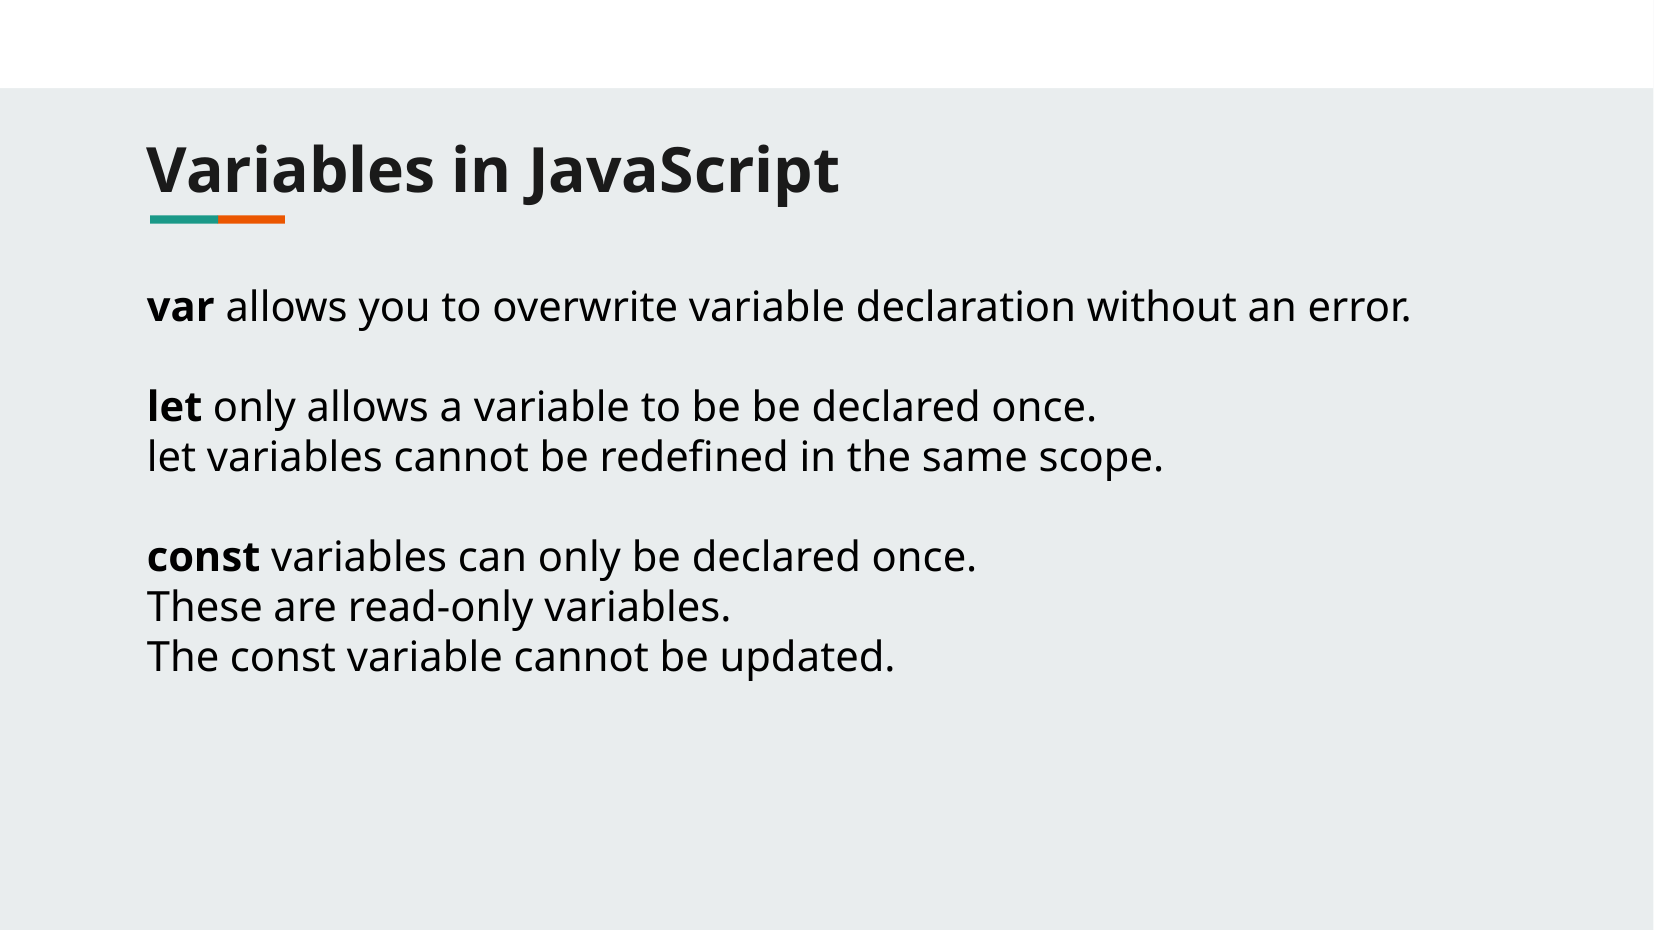

# Variables in JavaScript var allows you to overwrite variable declaration without an error. let only allows a variable to be be declared once. let variables cannot be redefined in the same scope. const variables can only be declared once. These are read-only variables. The const variable cannot be updated.